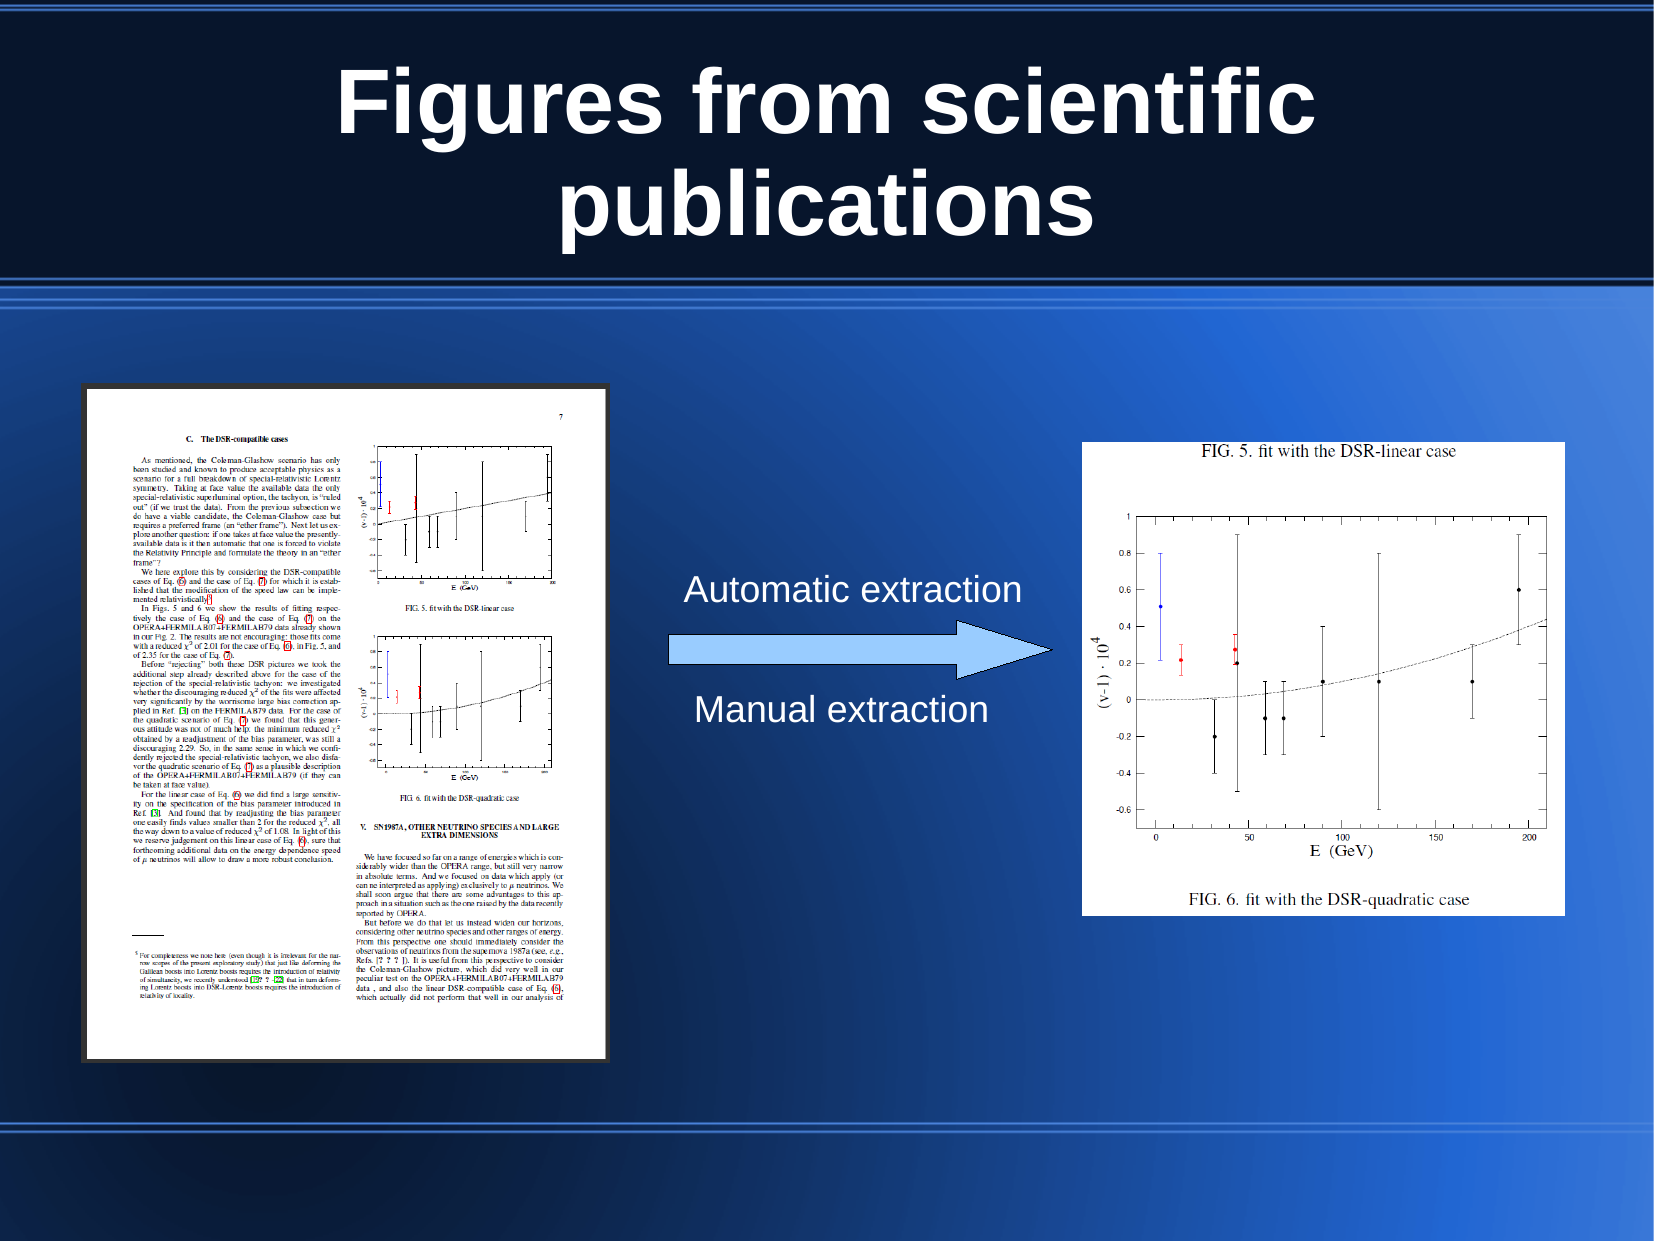

# Figures from scientific publications
Automatic extraction
Manual extraction